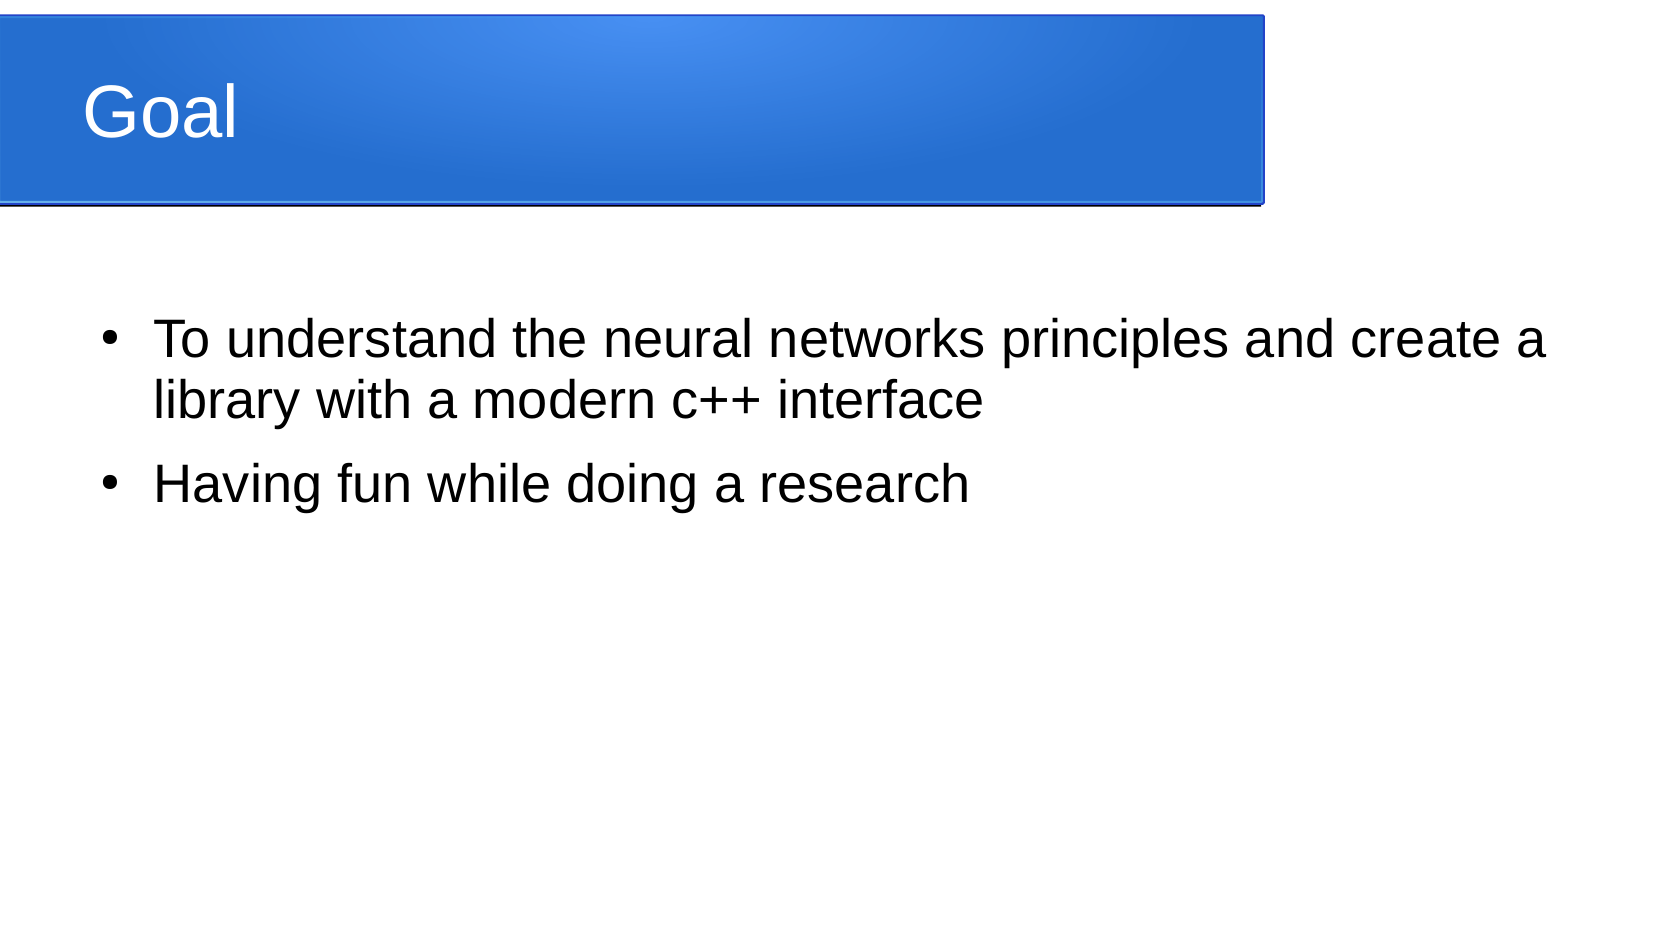

# Goal
To understand the neural networks principles and create a library with a modern c++ interface
Having fun while doing a research